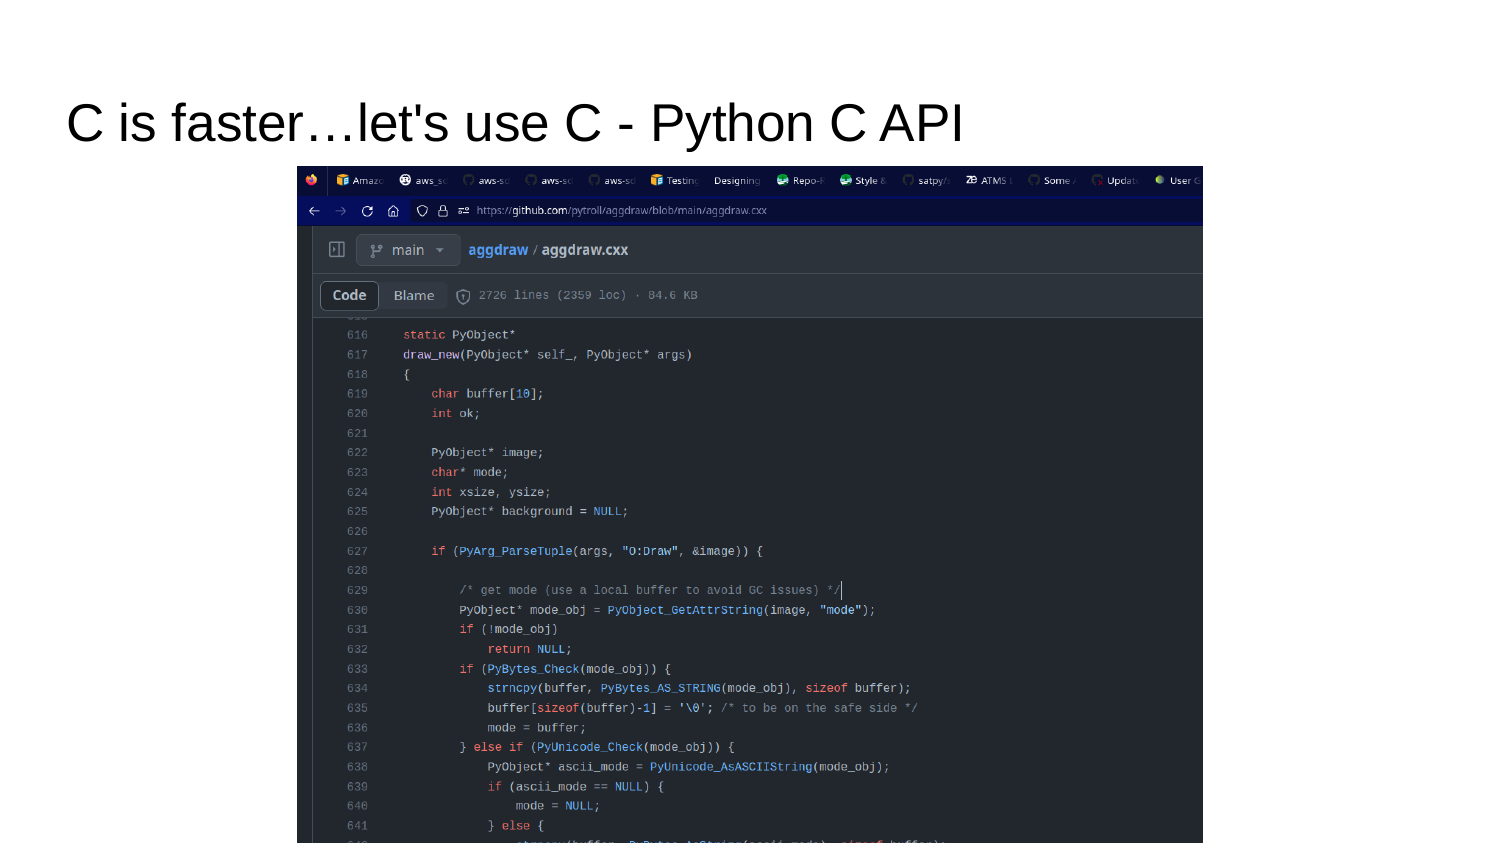

# C is faster…let's use C - Python C API